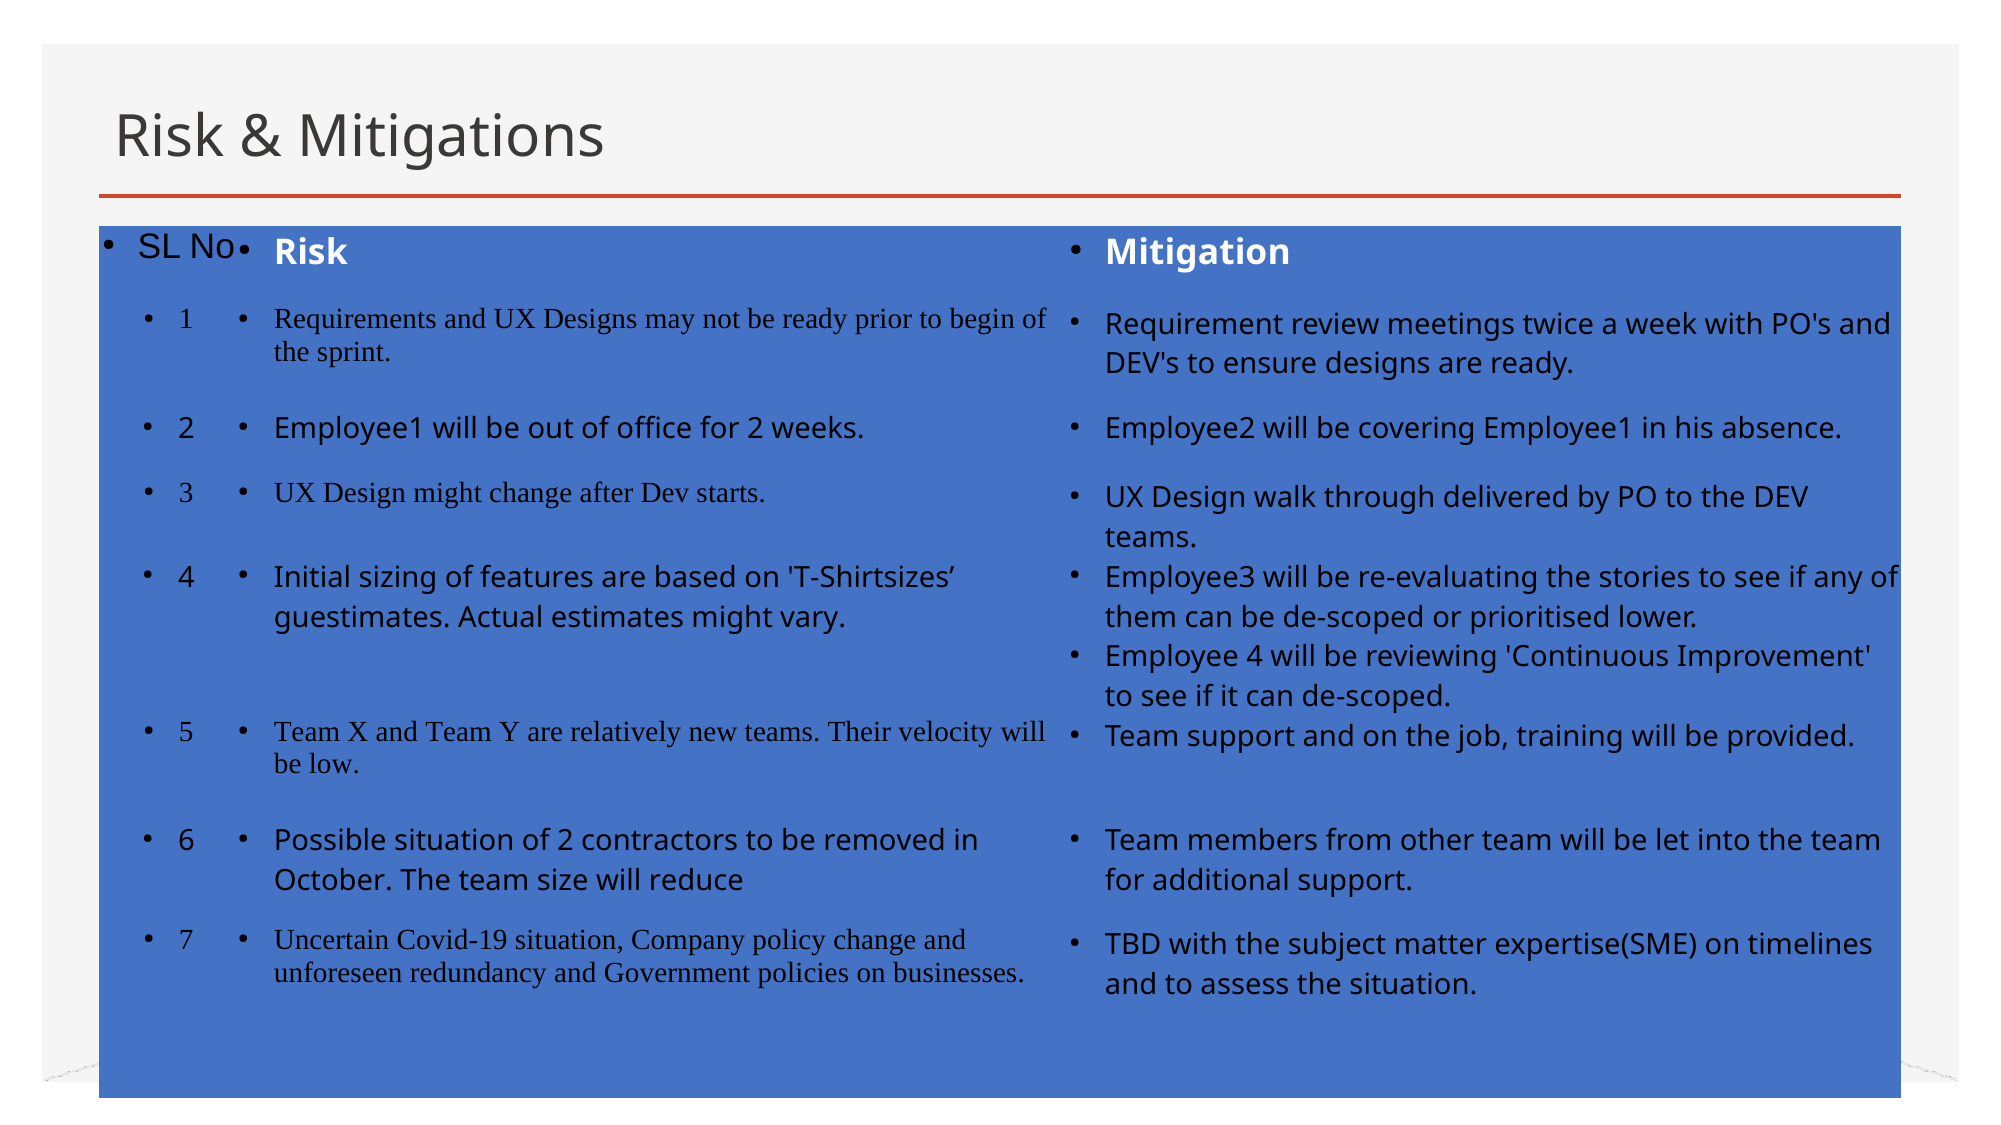

# Risk & Mitigations
| SL No | Risk | Mitigation |
| --- | --- | --- |
| 1 | Requirements and UX Designs may not be ready prior to begin of the sprint. | Requirement review meetings twice a week with PO's and DEV's to ensure designs are ready. |
| 2 | Employee1 will be out of office for 2 weeks. | Employee2 will be covering Employee1 in his absence. |
| 3 | UX Design might change after Dev starts. | UX Design walk through delivered by PO to the DEV teams. |
| 4 | Initial sizing of features are based on 'T-Shirtsizes’ guestimates. Actual estimates might vary. | Employee3 will be re-evaluating the stories to see if any of them can be de-scoped or prioritised lower. Employee 4 will be reviewing 'Continuous Improvement' to see if it can de-scoped. |
| 5 | Team X and Team Y are relatively new teams. Their velocity will be low. | Team support and on the job, training will be provided. |
| 6 | Possible situation of 2 contractors to be removed in October. The team size will reduce | Team members from other team will be let into the team for additional support. |
| 7 | Uncertain Covid-19 situation, Company policy change and unforeseen redundancy and Government policies on businesses. | TBD with the subject matter expertise(SME) on timelines and to assess the situation. |